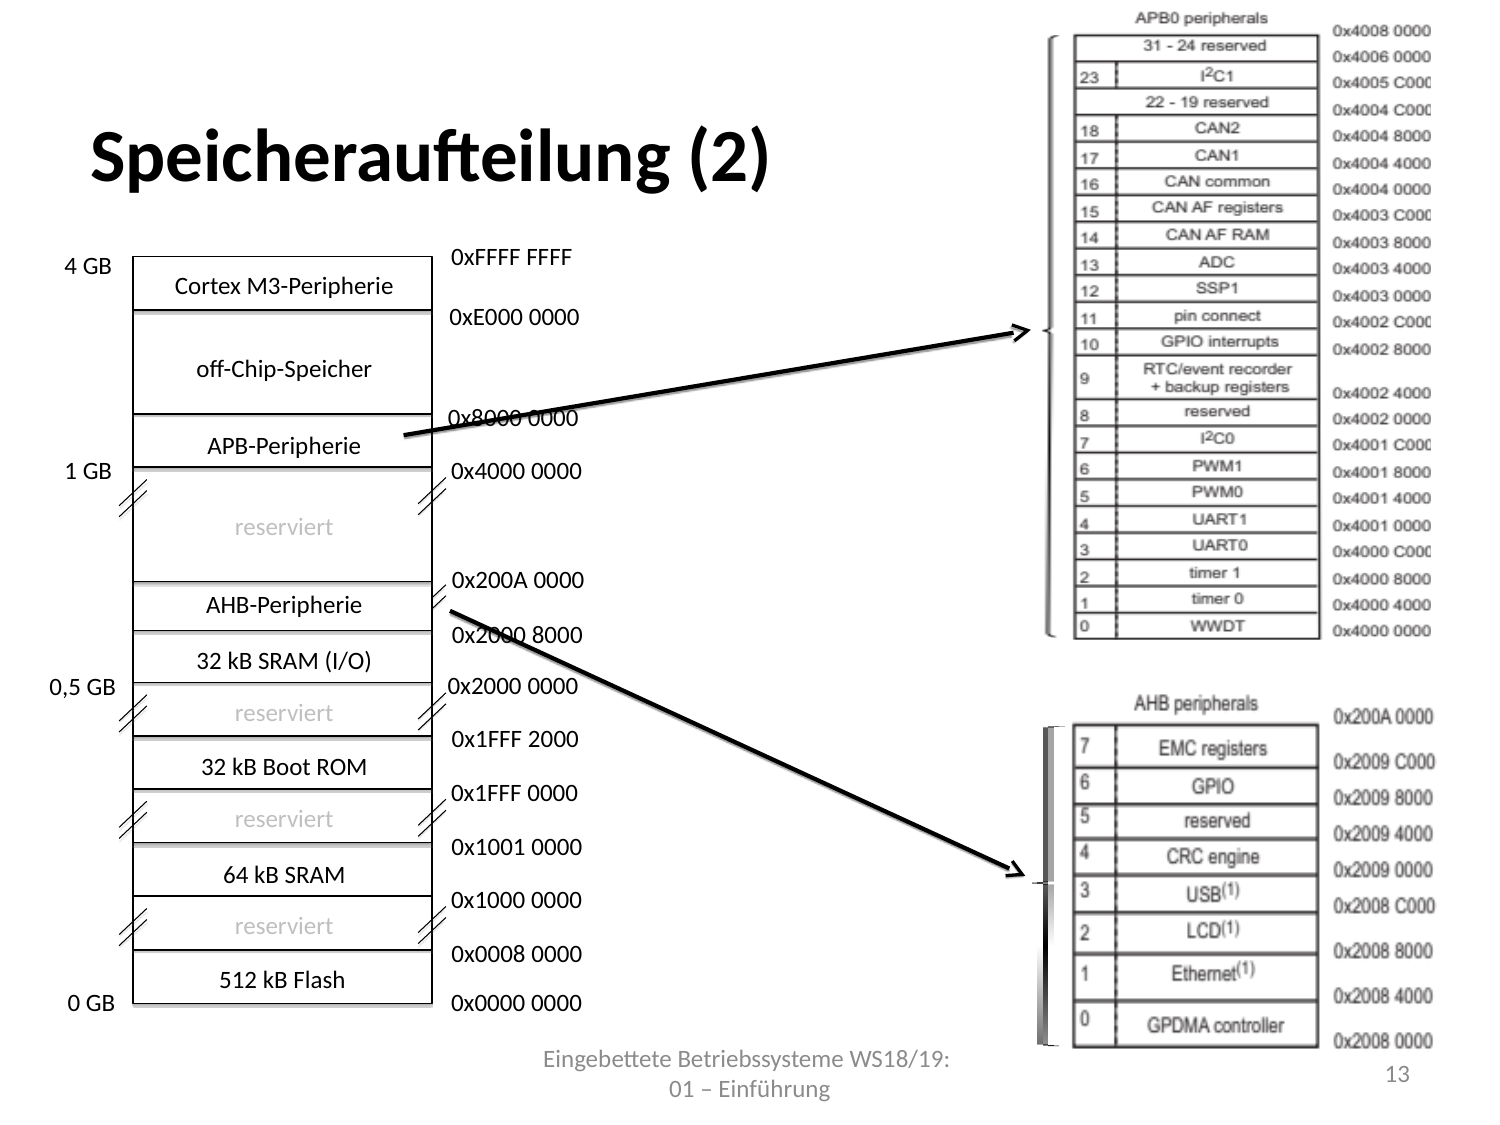

# Speicheraufteilung (2)
0xFFFF FFFF
4 GB
Cortex M3-Peripherie
0xE000 0000
off-Chip-Speicher
0x8000 0000
APB-Peripherie
0x4000 0000
1 GB
reserviert
0x200A 0000
AHB-Peripherie
0x2000 8000
32 kB SRAM (I/O)
0x2000 0000
0,5 GB
reserviert
0x1FFF 2000
32 kB Boot ROM
0x1FFF 0000
reserviert
0x1001 0000
64 kB SRAM
0x1000 0000
reserviert
0x0008 0000
512 kB Flash
0 GB
0x0000 0000
Eingebettete Betriebssysteme WS17/18: 01 – Einführung
13